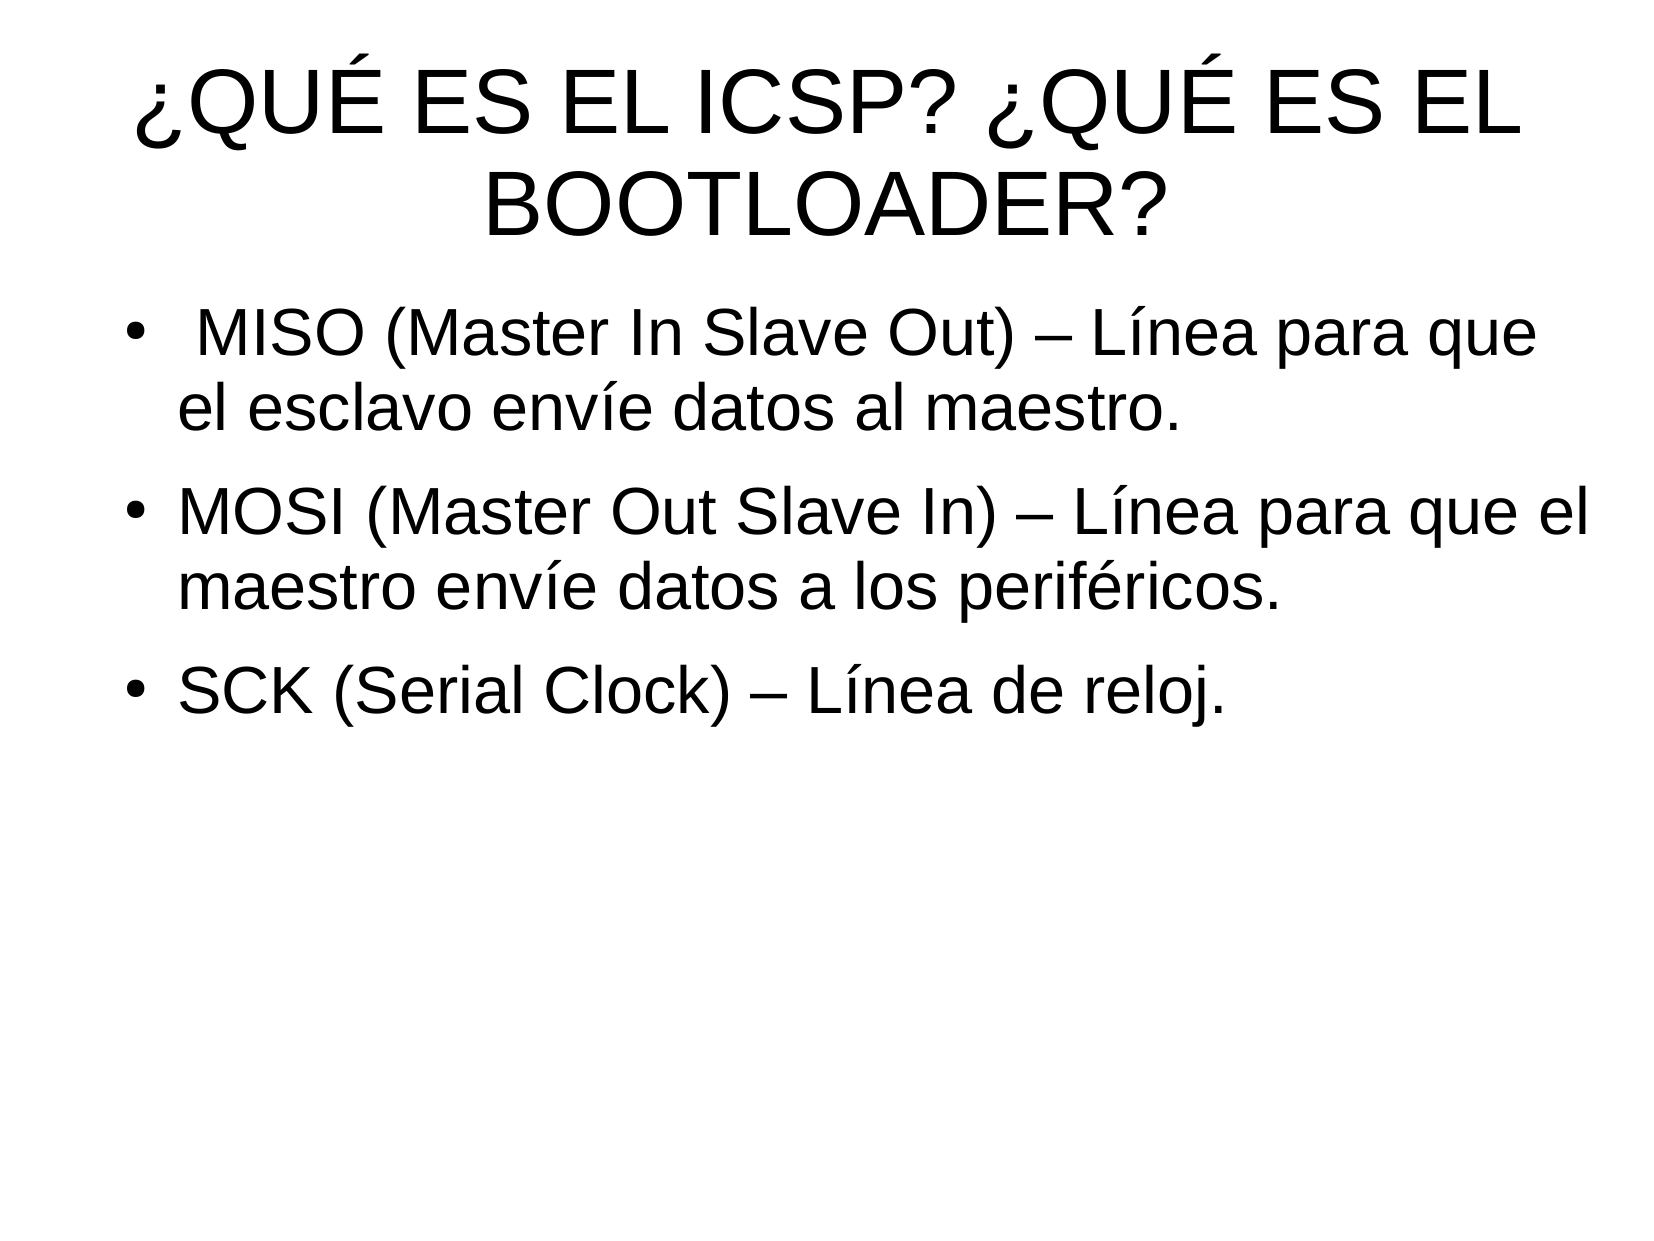

# ¿QUÉ ES EL ICSP? ¿QUÉ ES EL BOOTLOADER?
 MISO (Master In Slave Out) – Línea para que el esclavo envíe datos al maestro.
MOSI (Master Out Slave In) – Línea para que el maestro envíe datos a los periféricos.
SCK (Serial Clock) – Línea de reloj.